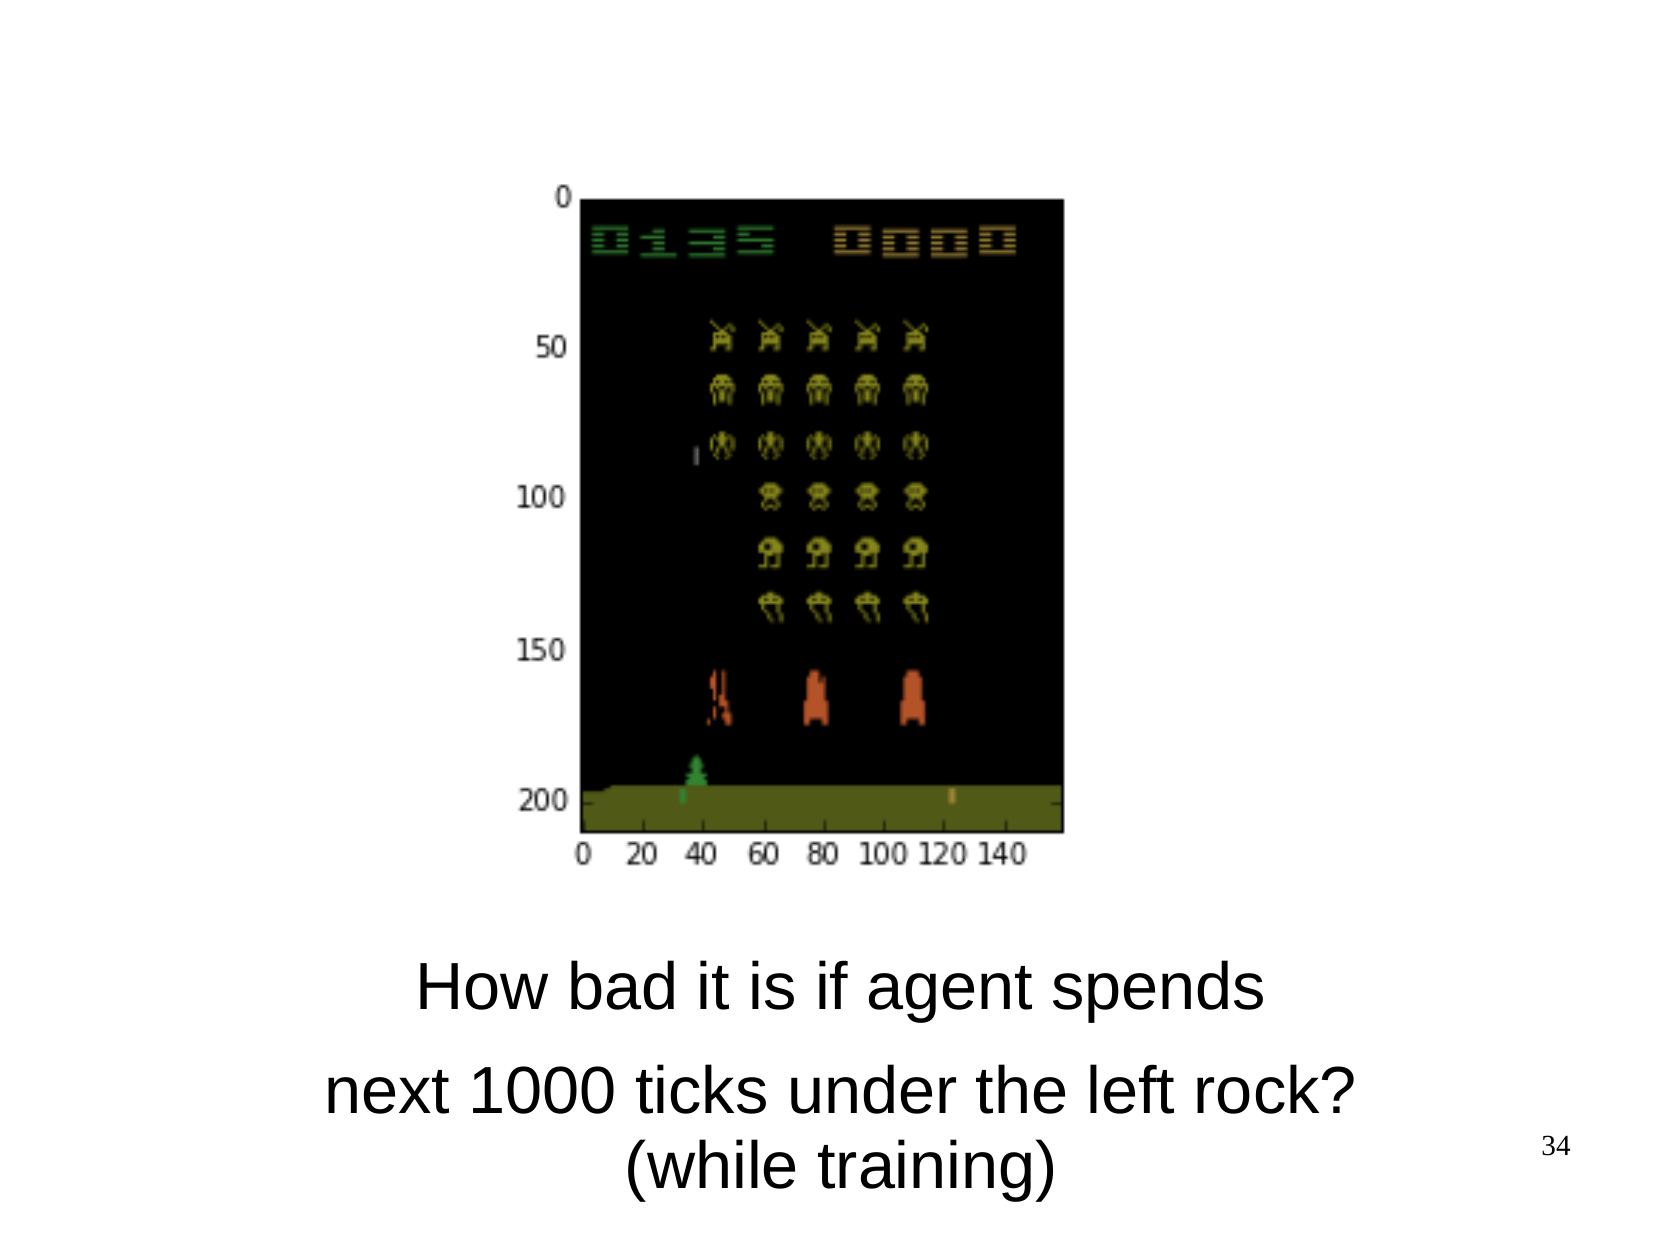

#
How bad it is if agent spends
next 1000 ticks under the left rock?
(while training)
34